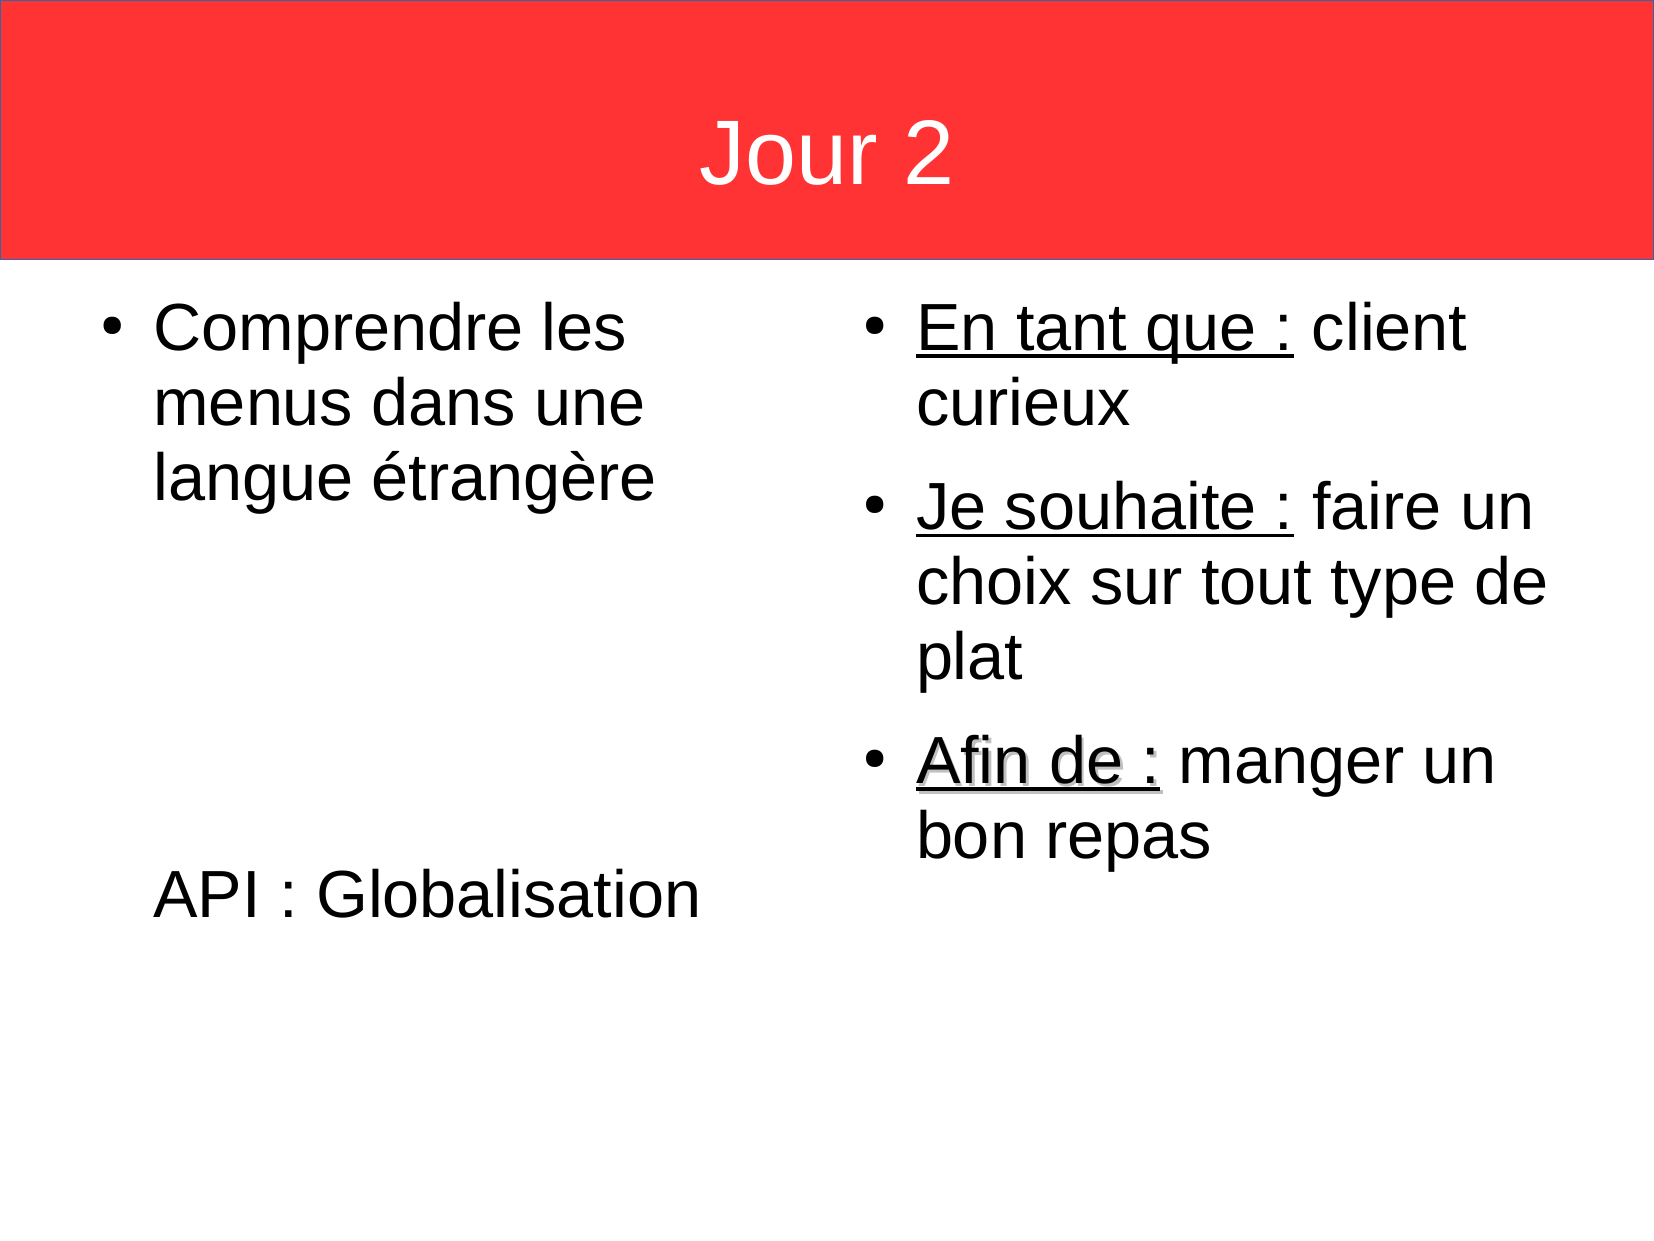

# Jour 2
Comprendre les menus dans une langue étrangère
API : Globalisation
En tant que : client curieux
Je souhaite : faire un choix sur tout type de plat
Afin de : manger un bon repas